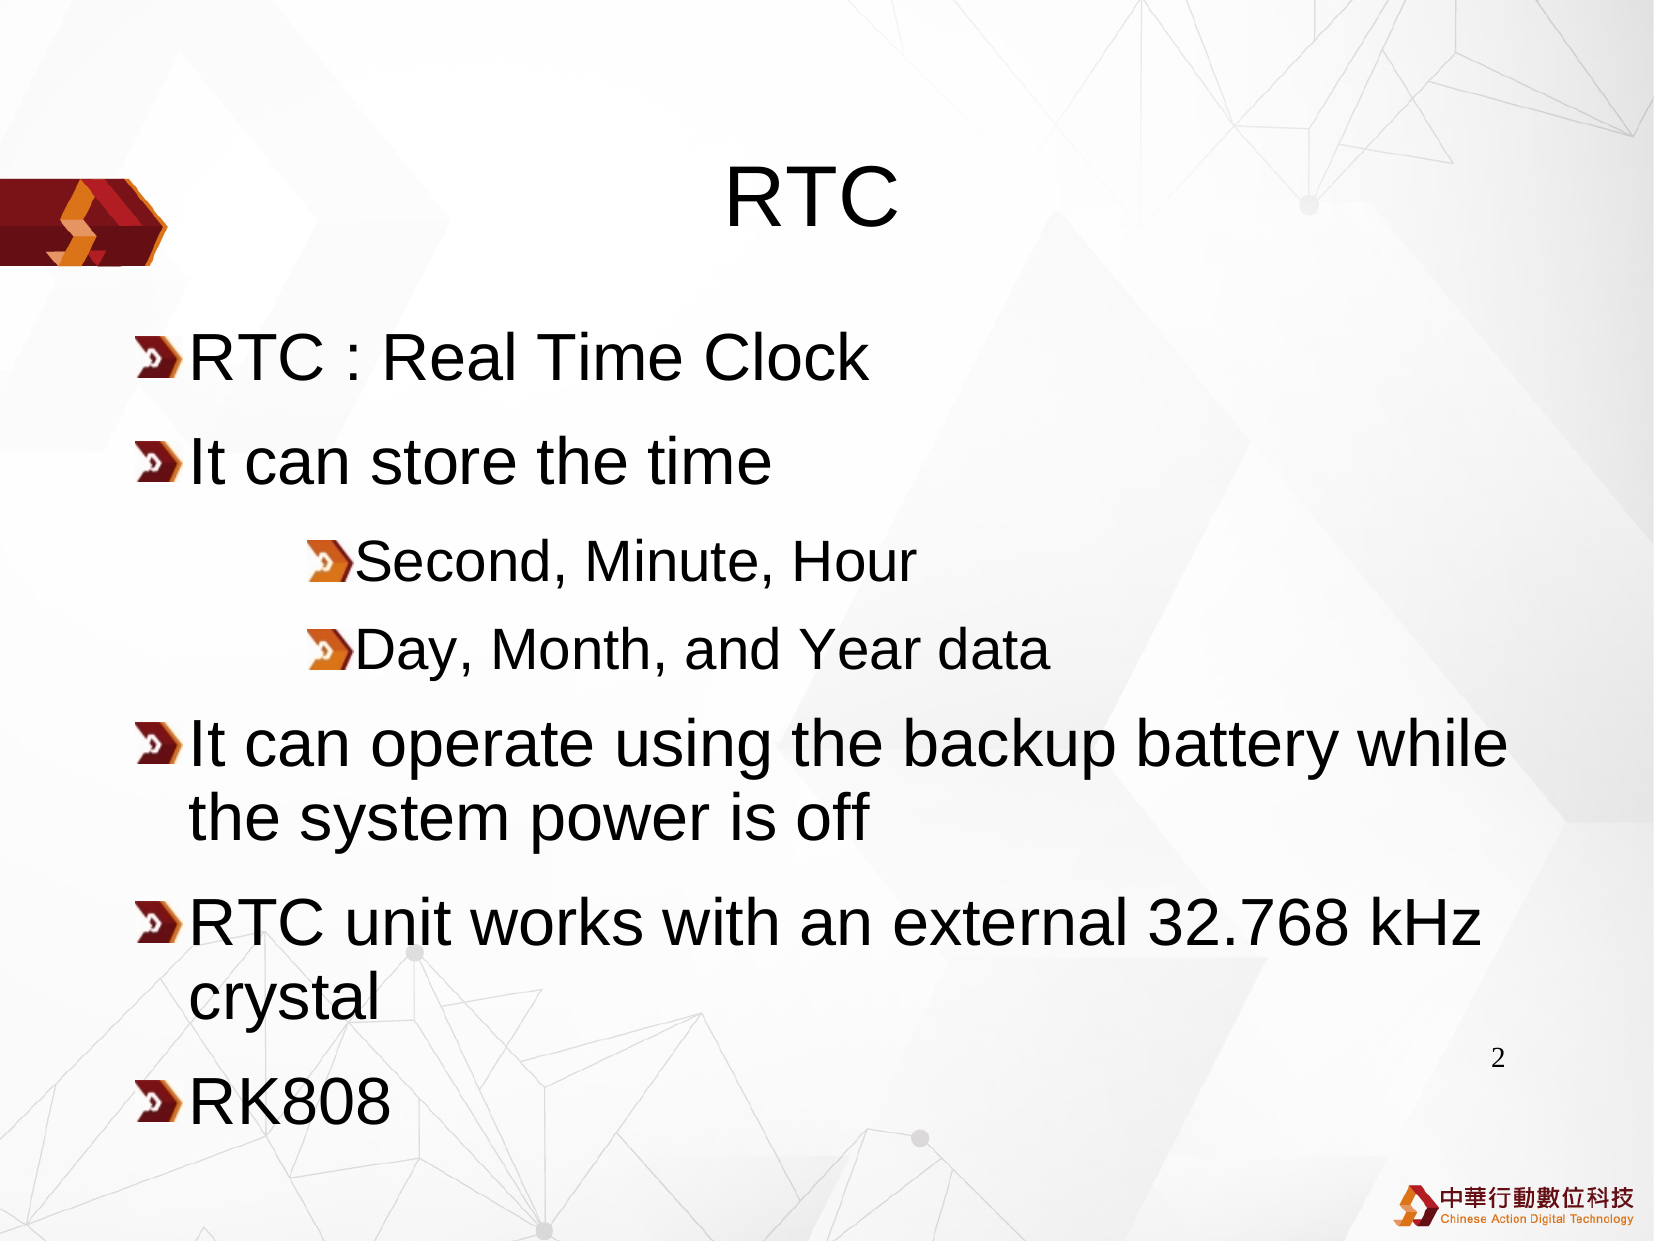

# RTC
RTC : Real Time Clock
It can store the time
Second, Minute, Hour
Day, Month, and Year data
It can operate using the backup battery while the system power is off
RTC unit works with an external 32.768 kHz crystal
RK808
2